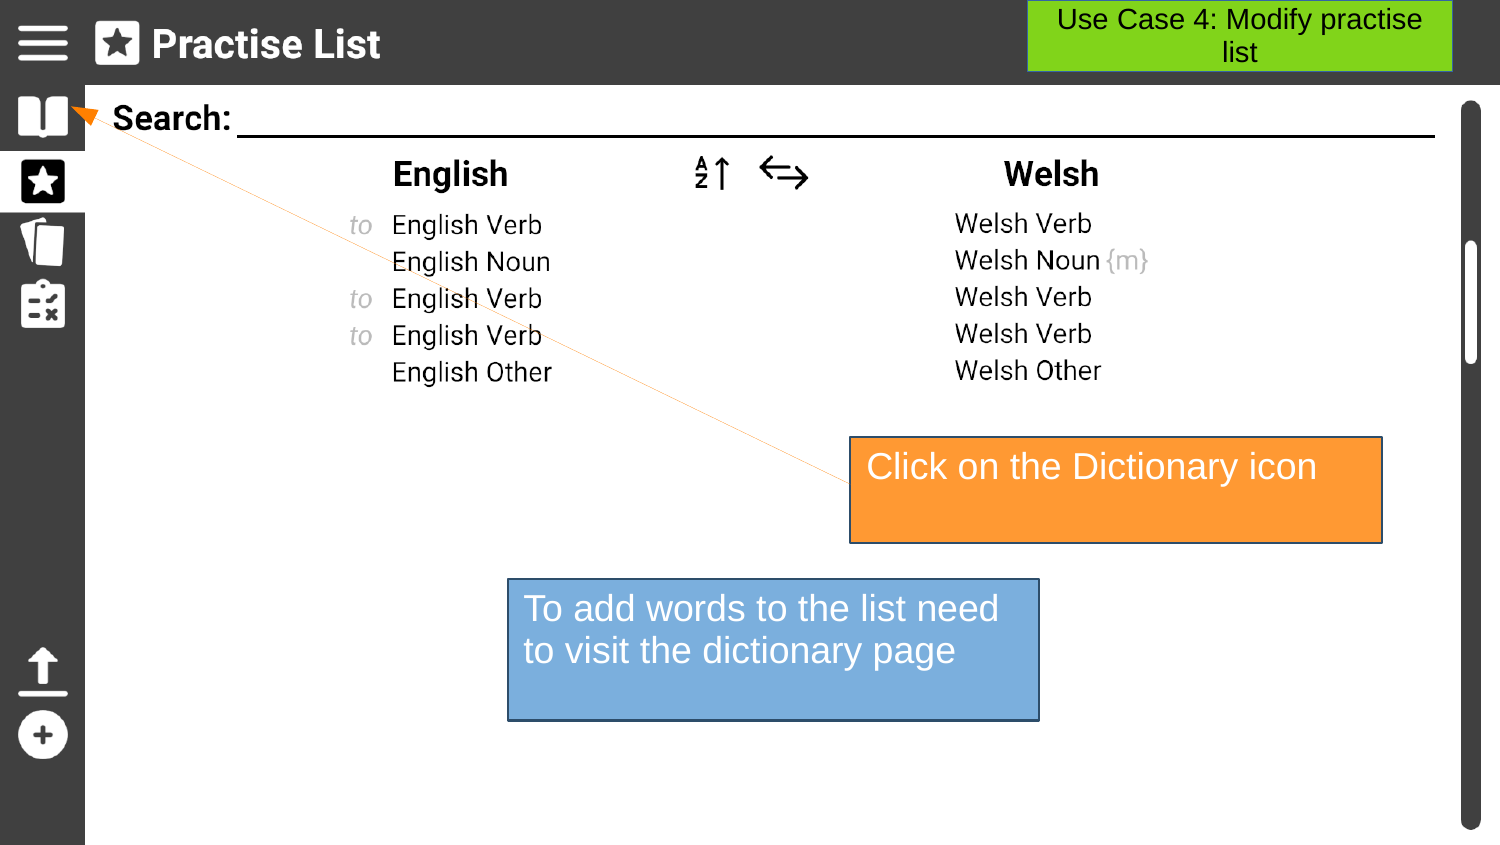

Use Case 4: Modify practise list
Click on the Dictionary icon
To add words to the list need to visit the dictionary page